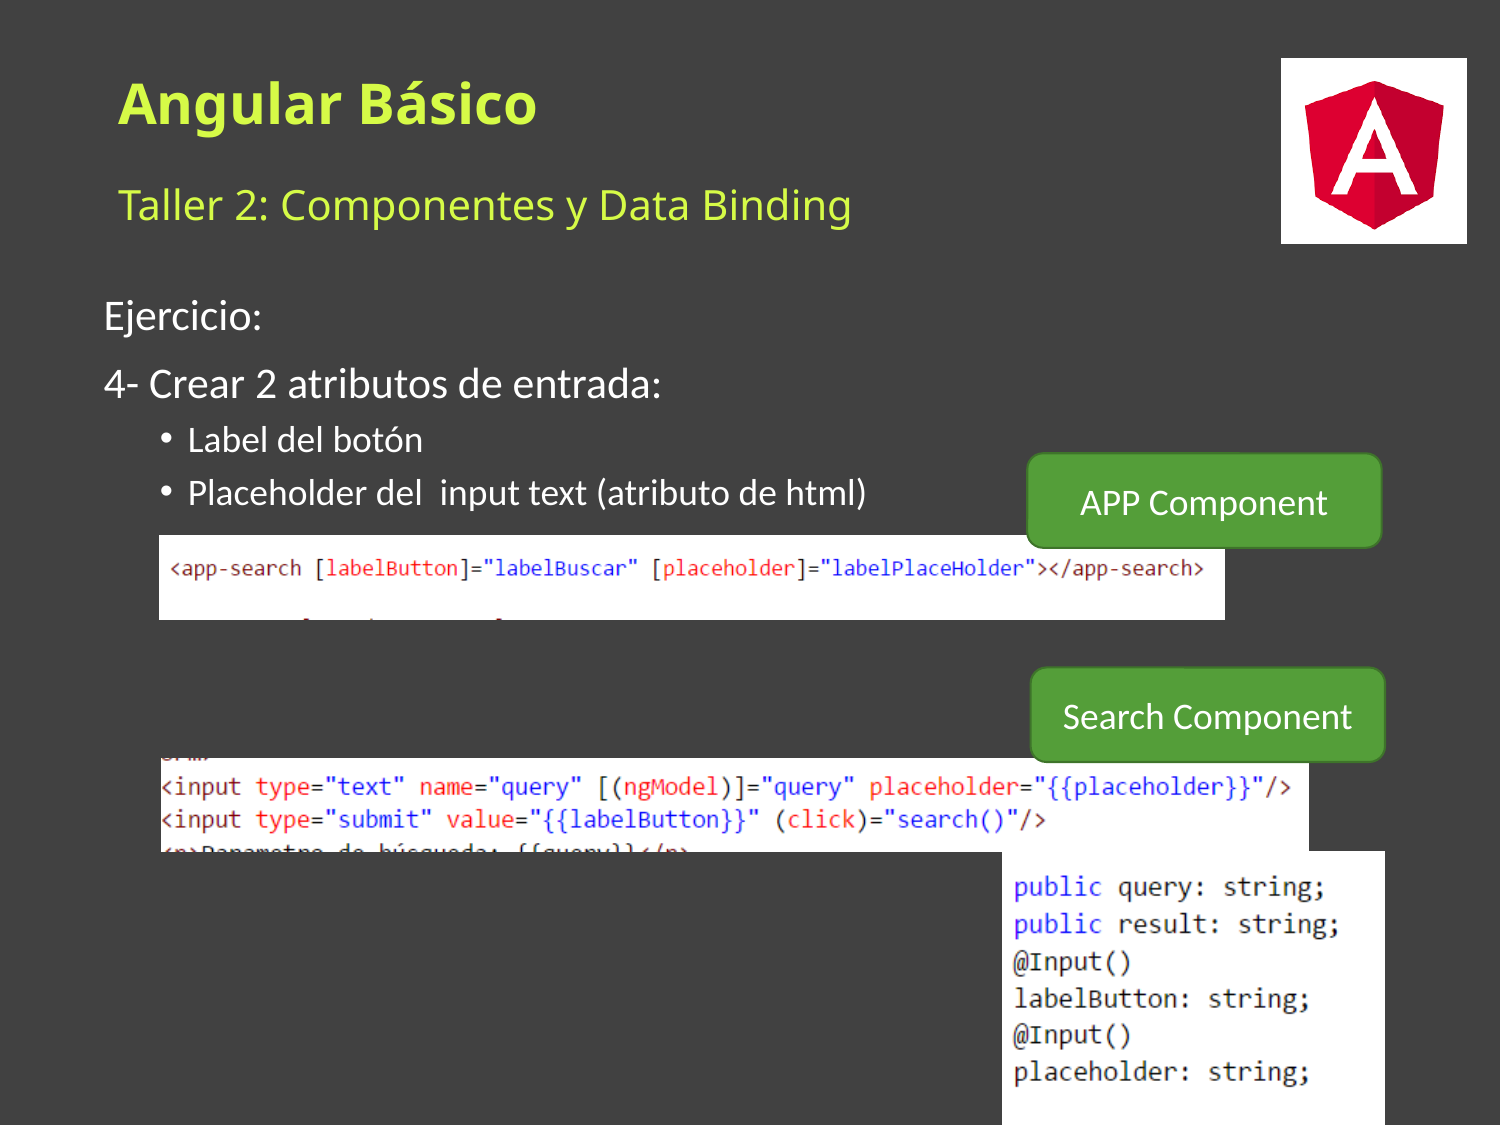

# Angular Básico
Taller 2: Componentes y Data Binding
Ejercicio:
4- Crear 2 atributos de entrada:
Label del botón
Placeholder del input text (atributo de html)
APP Component
Search Component